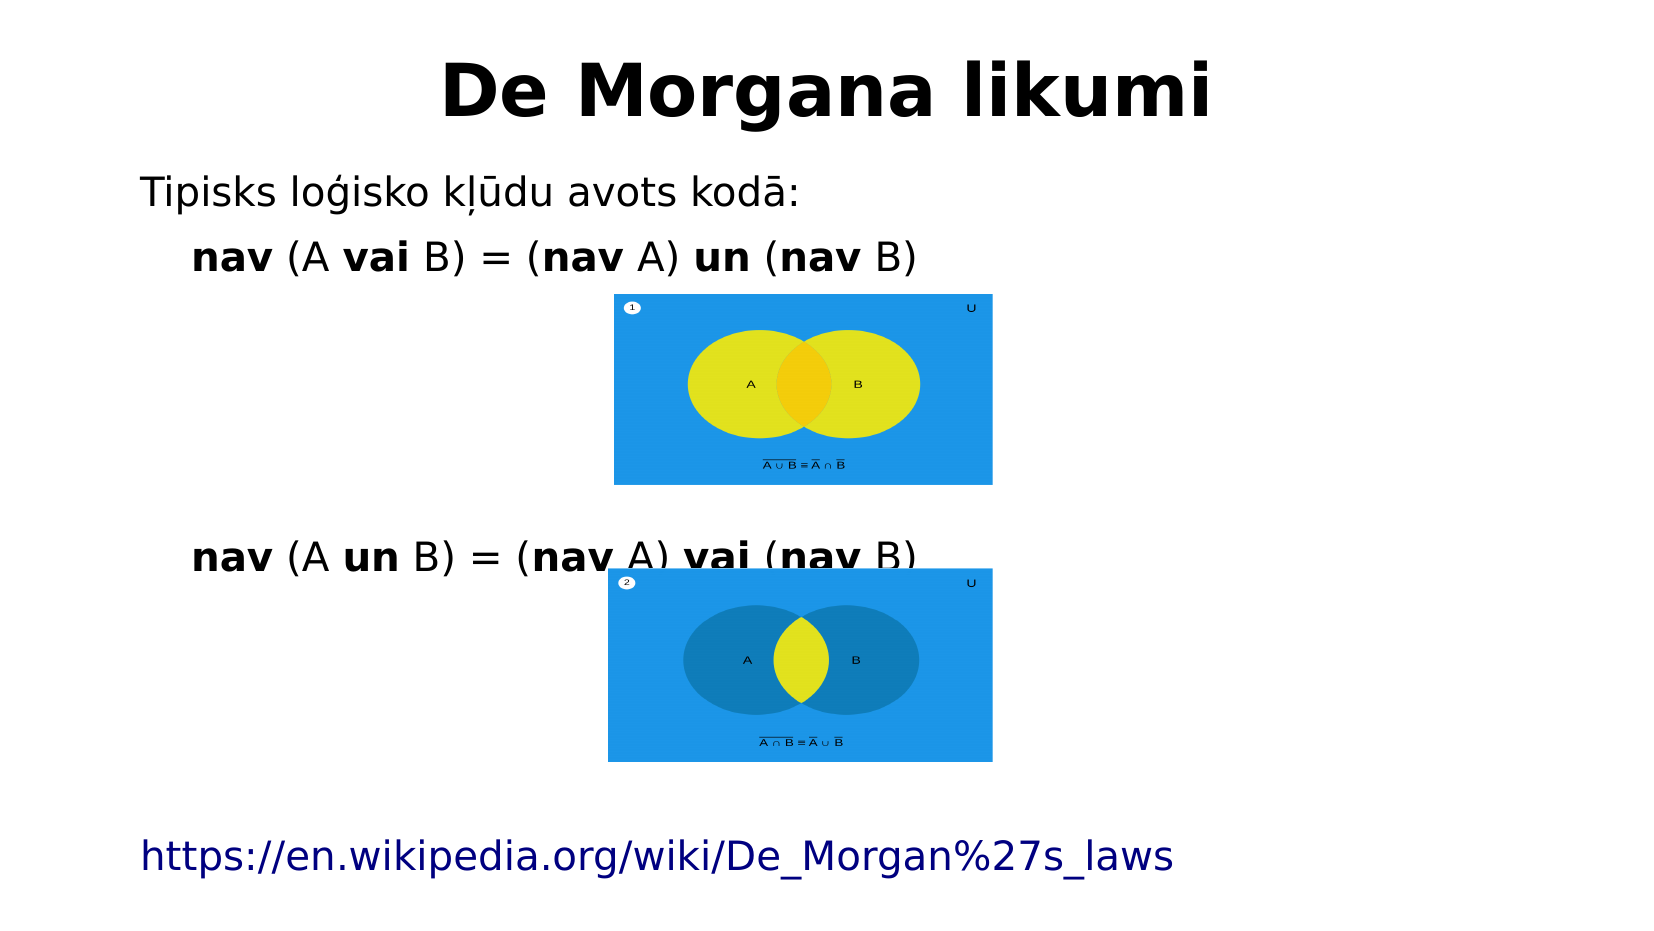

# De Morgana likumi
Tipisks loģisko kļūdu avots kodā:
 nav (A vai B) = (nav A) un (nav B)
 nav (A un B) = (nav A) vai (nav B)
https://en.wikipedia.org/wiki/De_Morgan%27s_laws